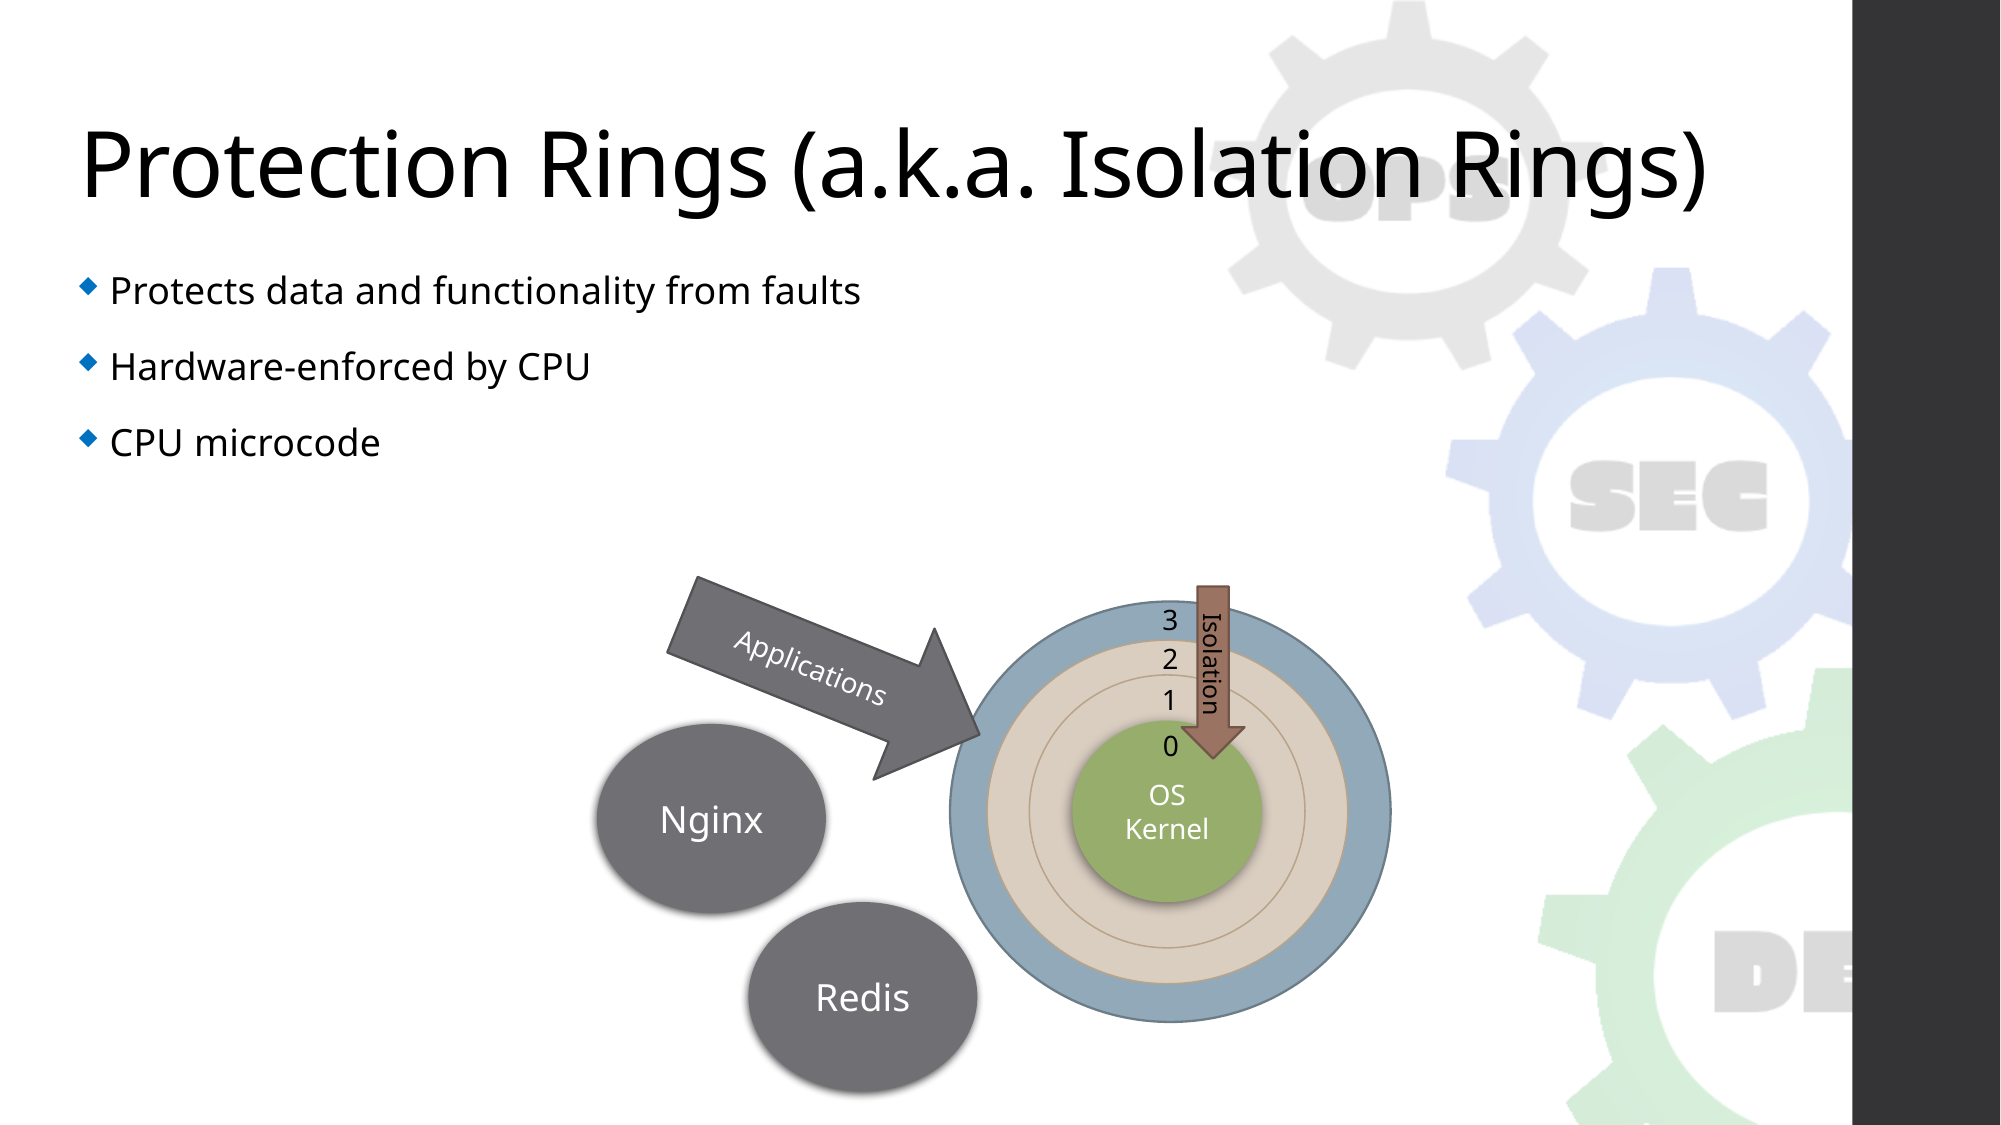

Protection Rings (a.k.a. Isolation Rings)
# Protects data and functionality from faults
Hardware-enforced by CPU
CPU microcode
Applications
3
OS Kernel
2
1
0
Isolation
Nginx
Redis